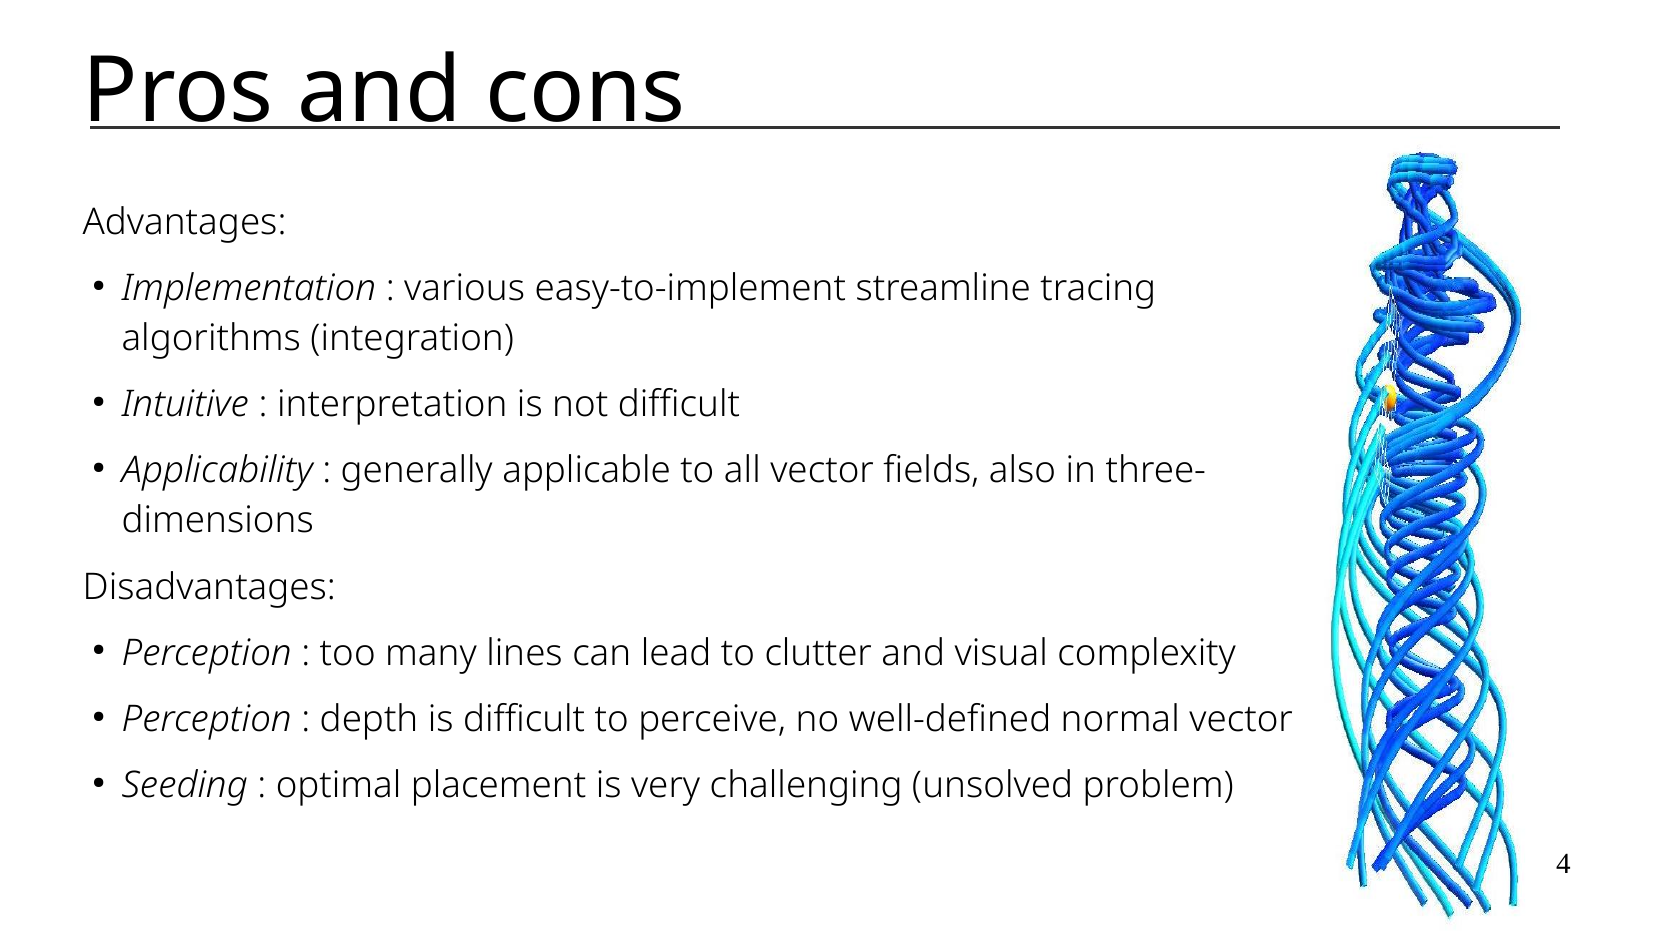

# Pros and cons
Advantages:
Implementation : various easy-to-implement streamline tracing algorithms (integration)
Intuitive : interpretation is not difficult
Applicability : generally applicable to all vector fields, also in three-dimensions
Disadvantages:
Perception : too many lines can lead to clutter and visual complexity
Perception : depth is difficult to perceive, no well-defined normal vector
Seeding : optimal placement is very challenging (unsolved problem)
4